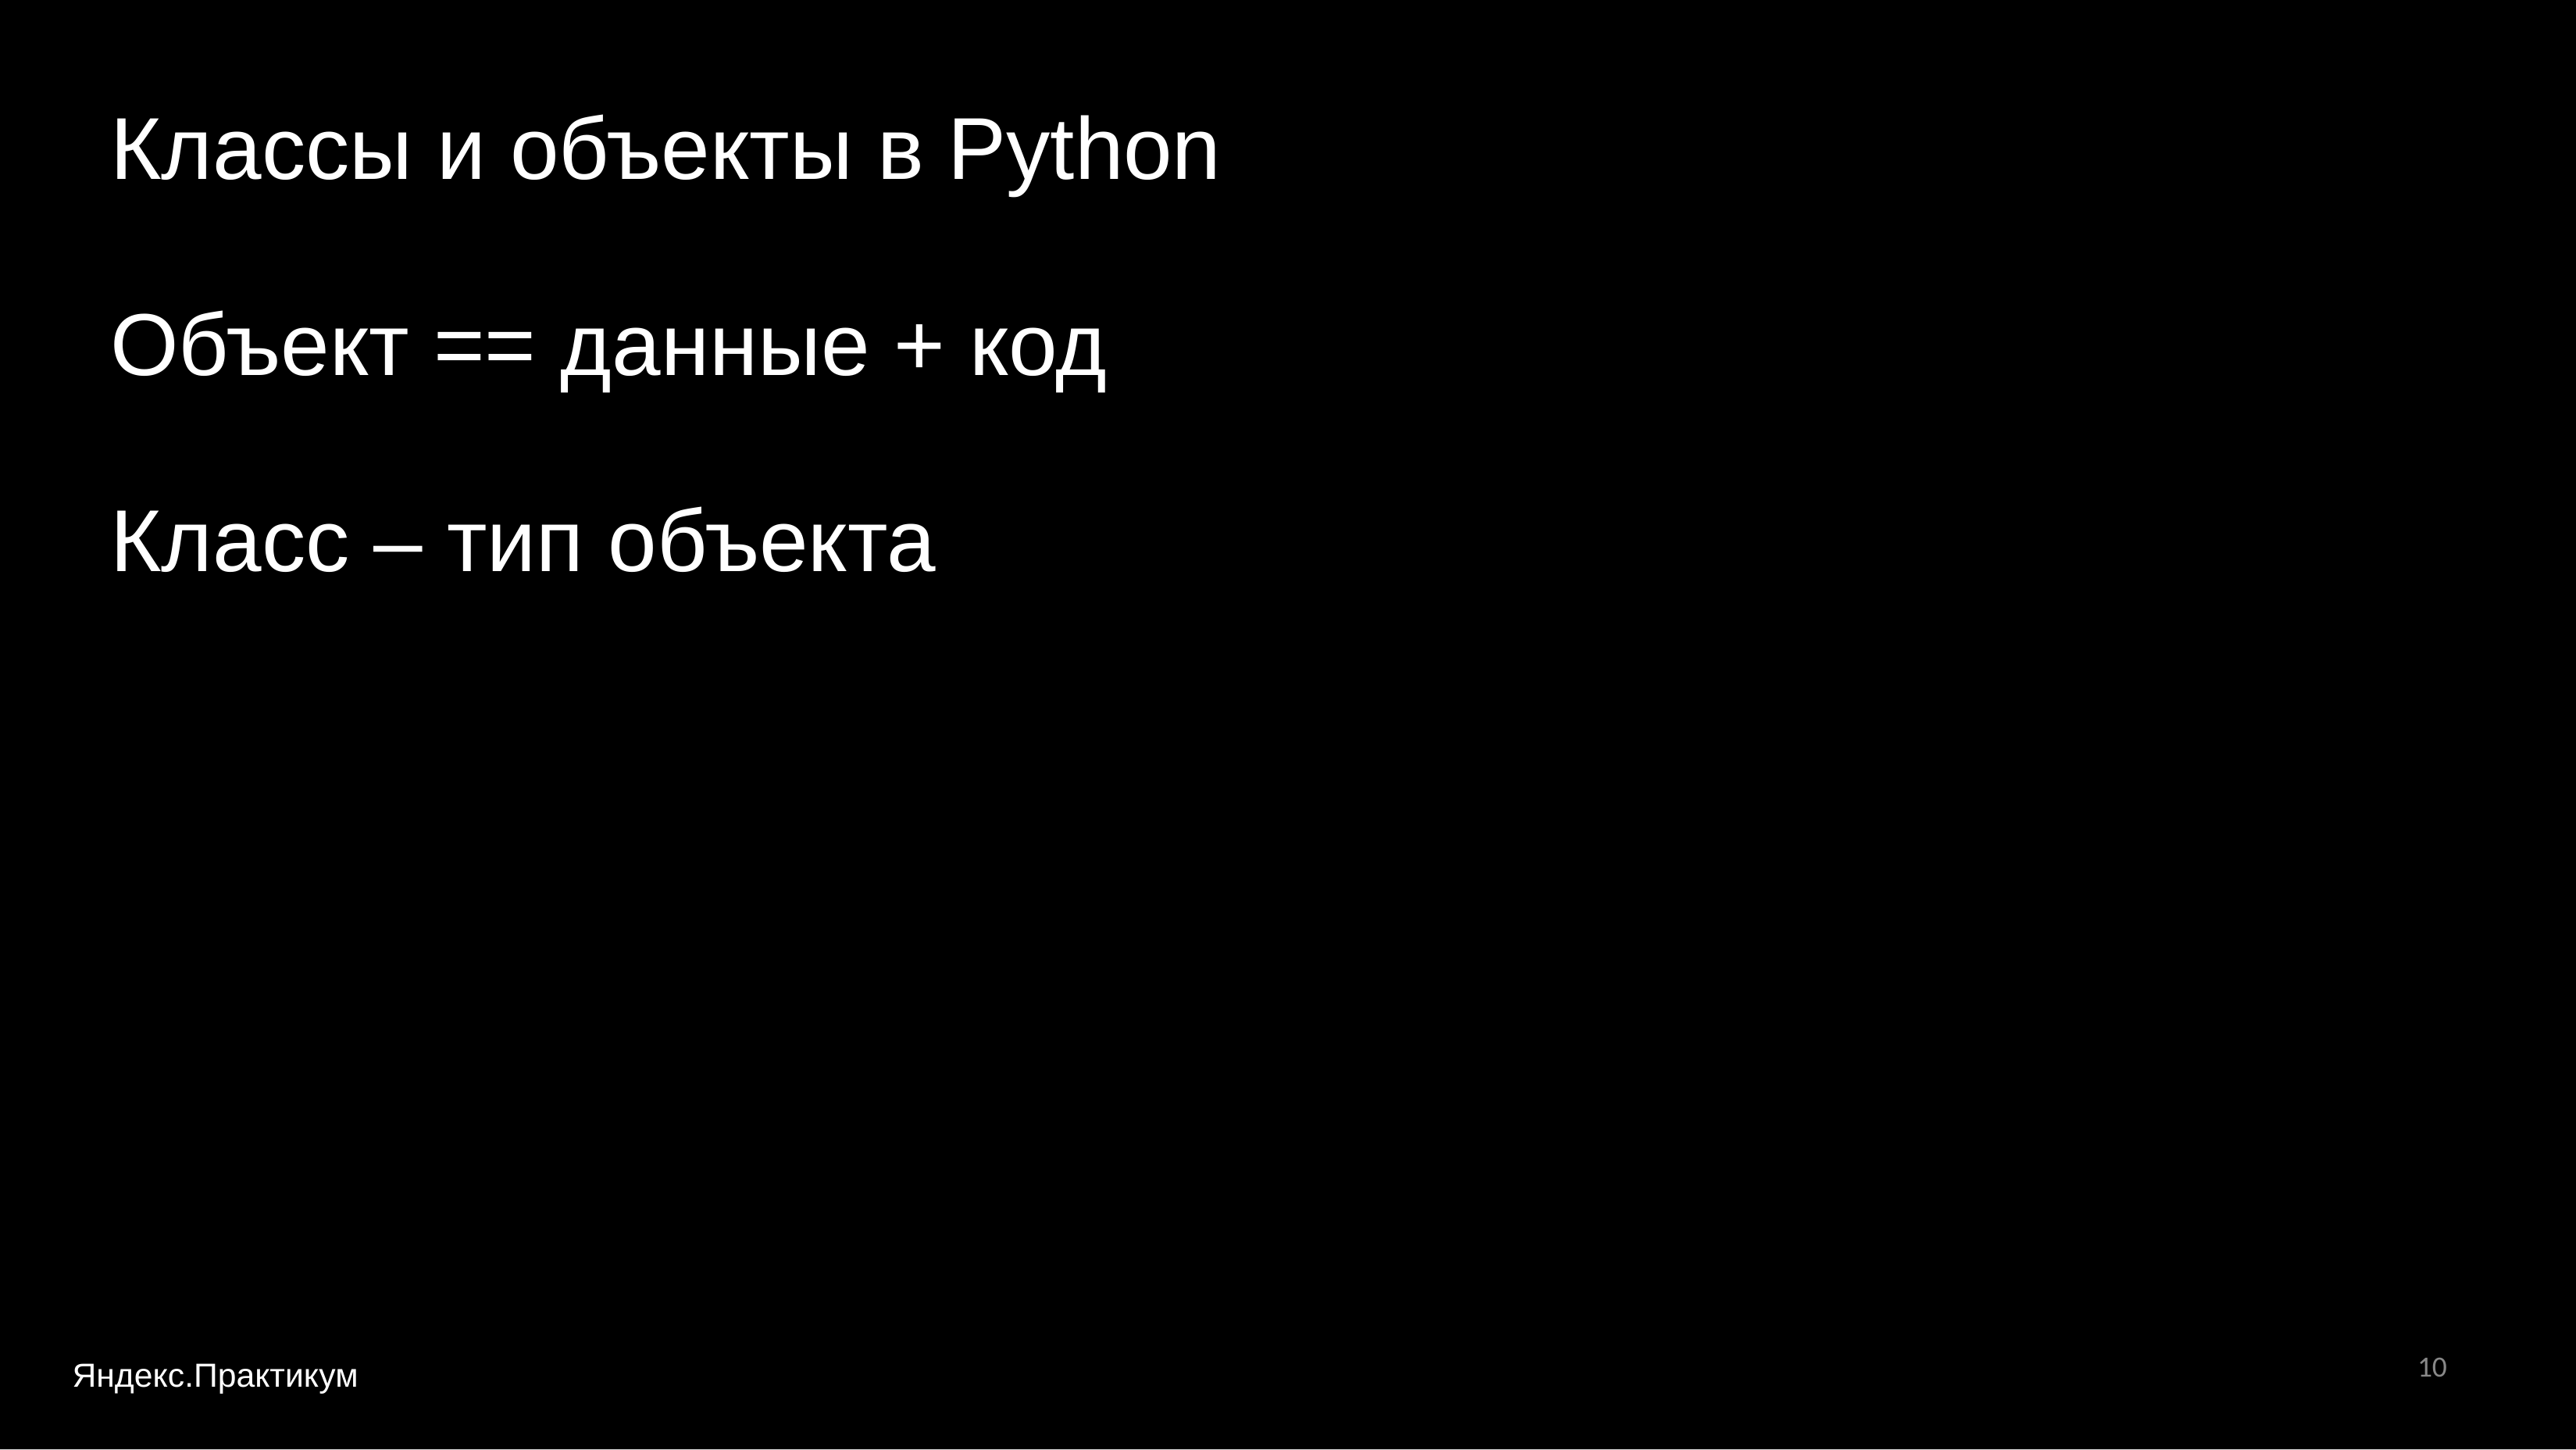

# n
Классы и объекты в Python
Объект == данные + код
Класс – тип объекта
Яндекс.Практикум